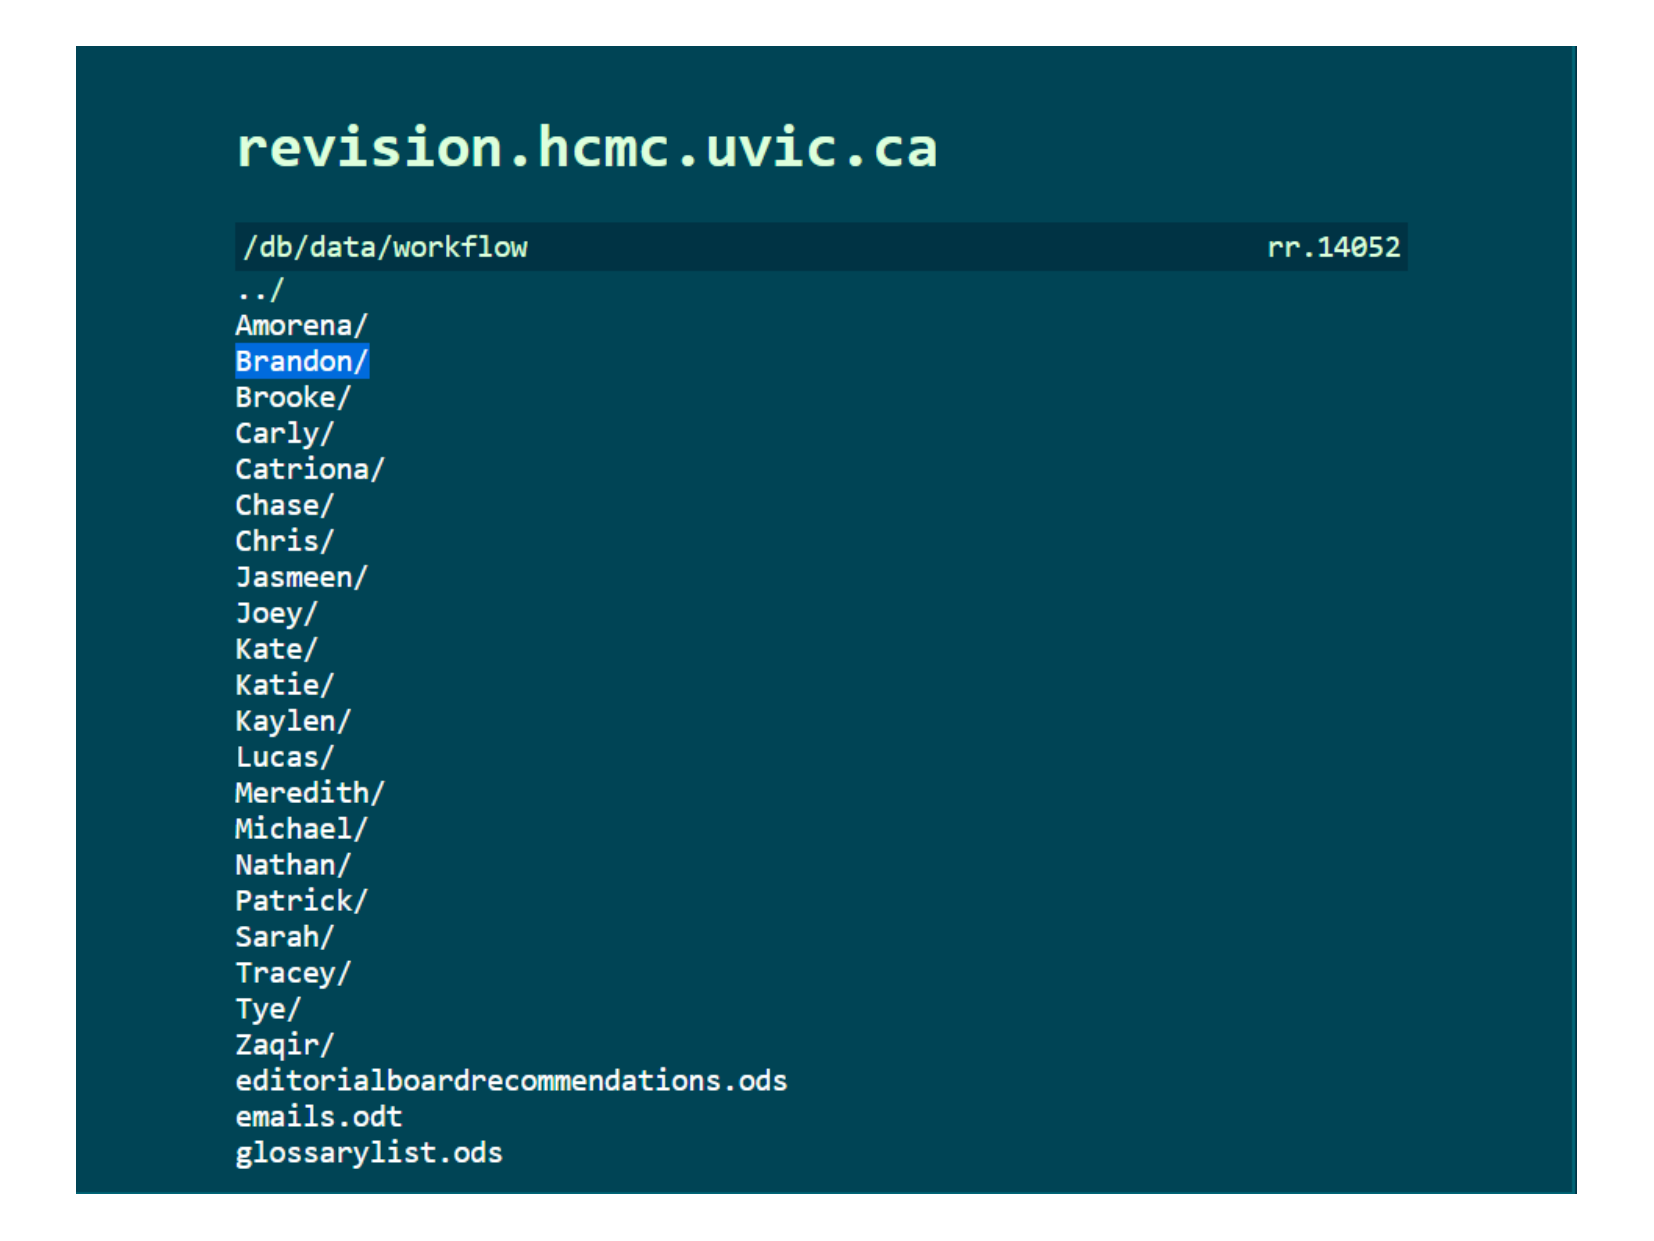

# Consider …
Versioning your working documents (in the repository)
Setting up shared workspaces
JT </e> MH